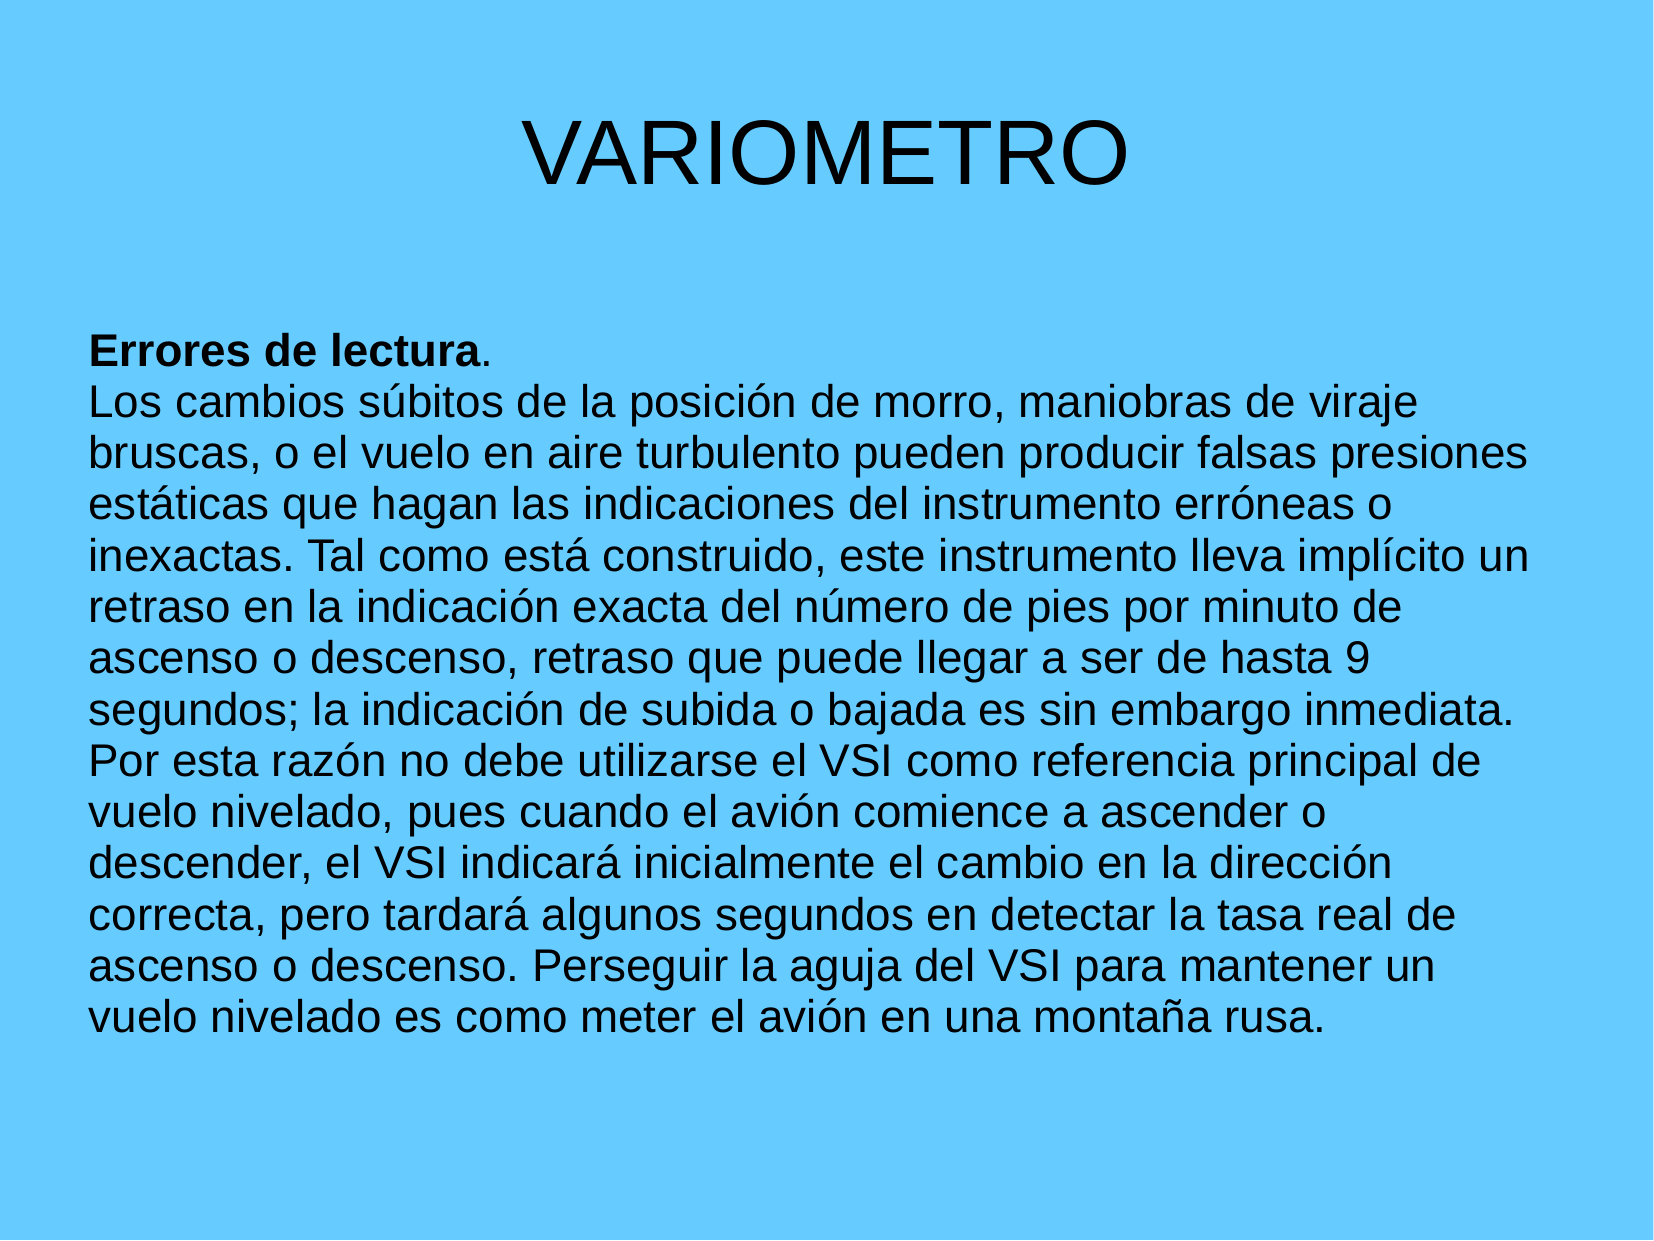

# VARIOMETRO
Errores de lectura.
Los cambios súbitos de la posición de morro, maniobras de viraje bruscas, o el vuelo en aire turbulento pueden producir falsas presiones estáticas que hagan las indicaciones del instrumento erróneas o inexactas. Tal como está construido, este instrumento lleva implícito un retraso en la indicación exacta del número de pies por minuto de ascenso o descenso, retraso que puede llegar a ser de hasta 9 segundos; la indicación de subida o bajada es sin embargo inmediata. Por esta razón no debe utilizarse el VSI como referencia principal de vuelo nivelado, pues cuando el avión comience a ascender o descender, el VSI indicará inicialmente el cambio en la dirección correcta, pero tardará algunos segundos en detectar la tasa real de ascenso o descenso. Perseguir la aguja del VSI para mantener un vuelo nivelado es como meter el avión en una montaña rusa.